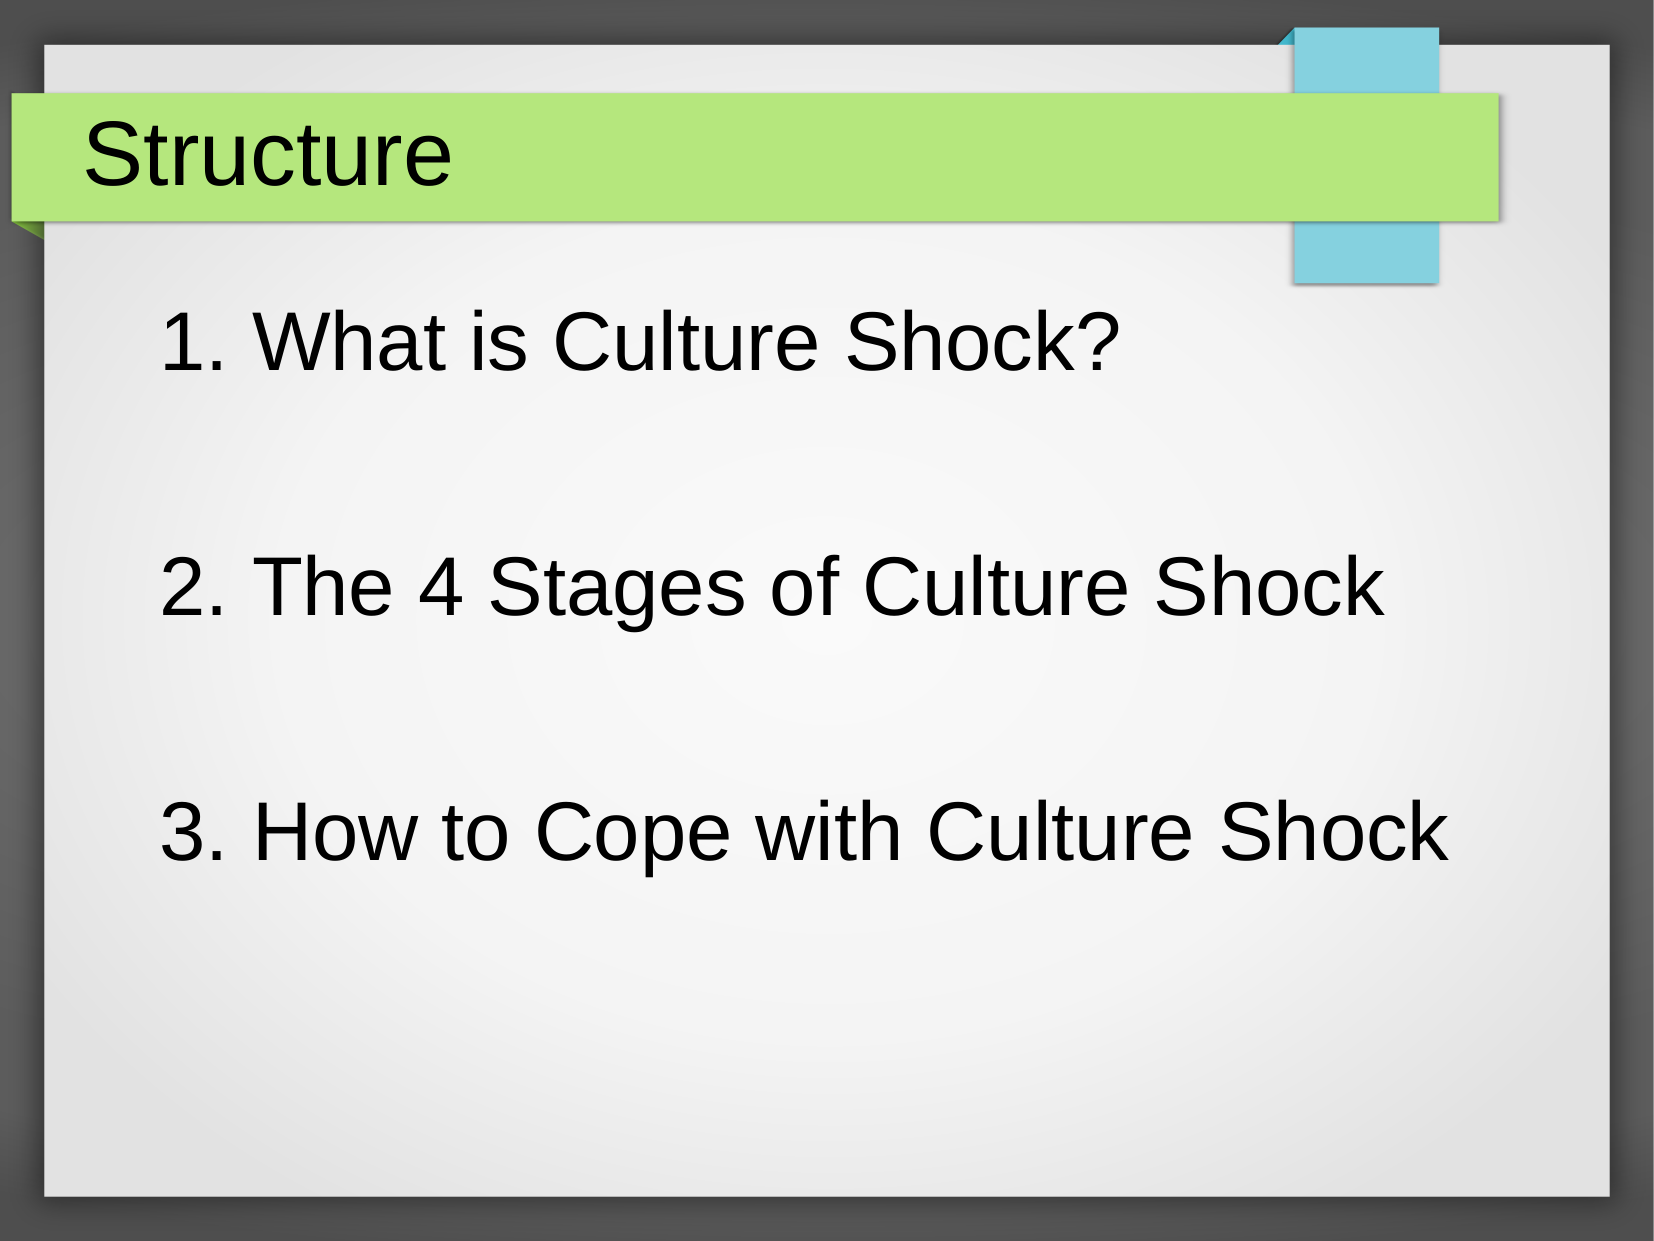

# Structure
 What is Culture Shock?
 The 4 Stages of Culture Shock
 How to Cope with Culture Shock